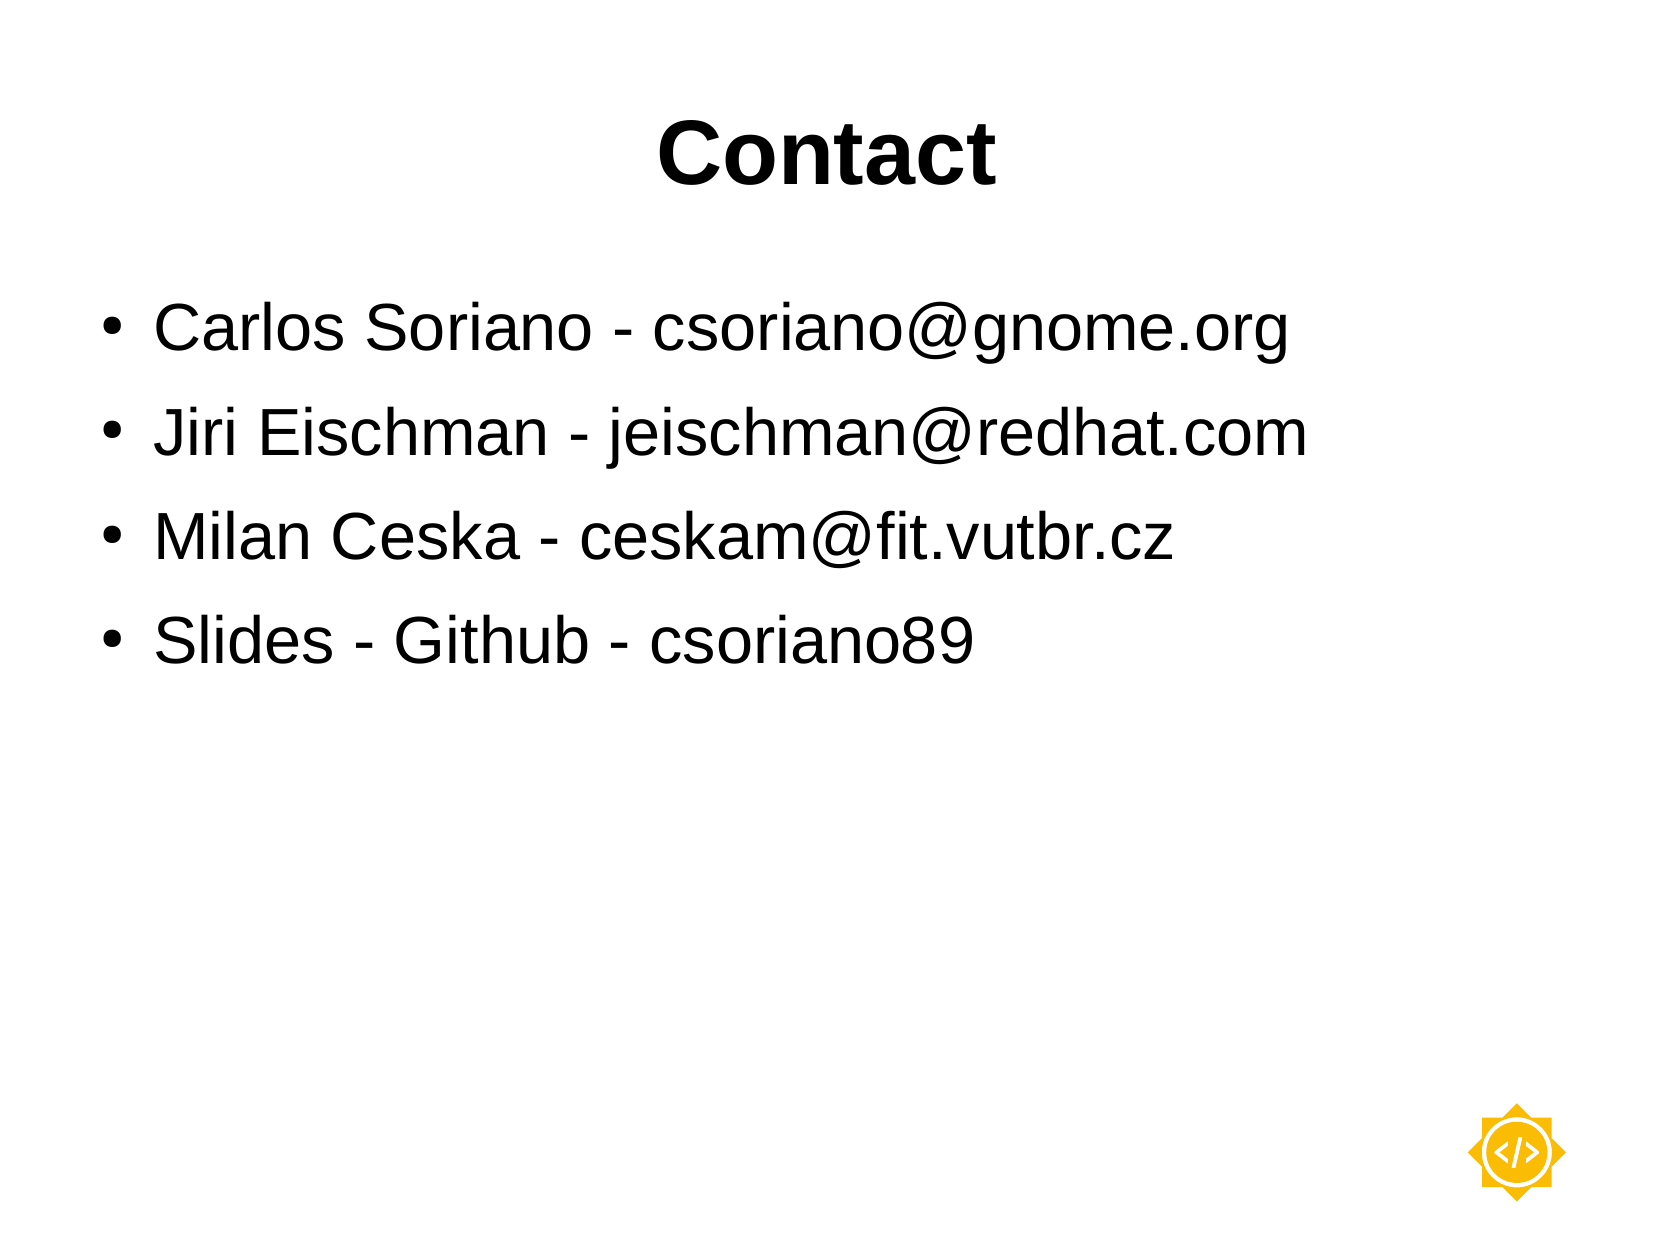

# Contact
Carlos Soriano - csoriano@gnome.org
Jiri Eischman - jeischman@redhat.com
Milan Ceska - ceskam@fit.vutbr.cz
Slides - Github - csoriano89